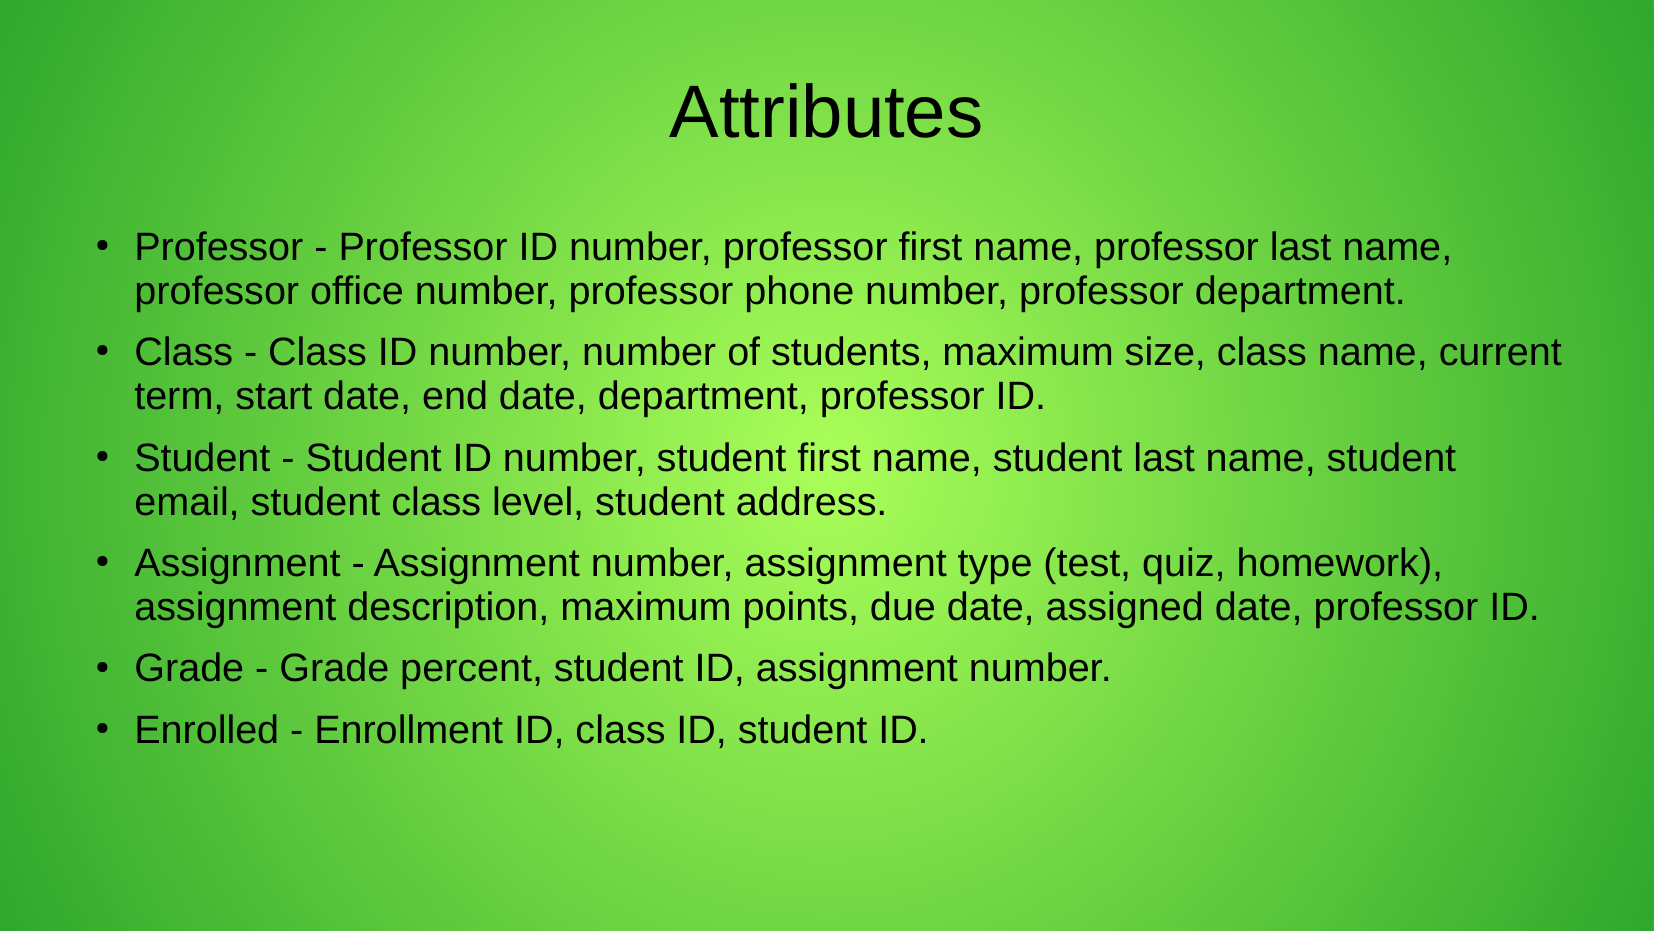

# Attributes
Professor - Professor ID number, professor first name, professor last name, professor office number, professor phone number, professor department.
Class - Class ID number, number of students, maximum size, class name, current term, start date, end date, department, professor ID.
Student - Student ID number, student first name, student last name, student email, student class level, student address.
Assignment - Assignment number, assignment type (test, quiz, homework), assignment description, maximum points, due date, assigned date, professor ID.
Grade - Grade percent, student ID, assignment number.
Enrolled - Enrollment ID, class ID, student ID.